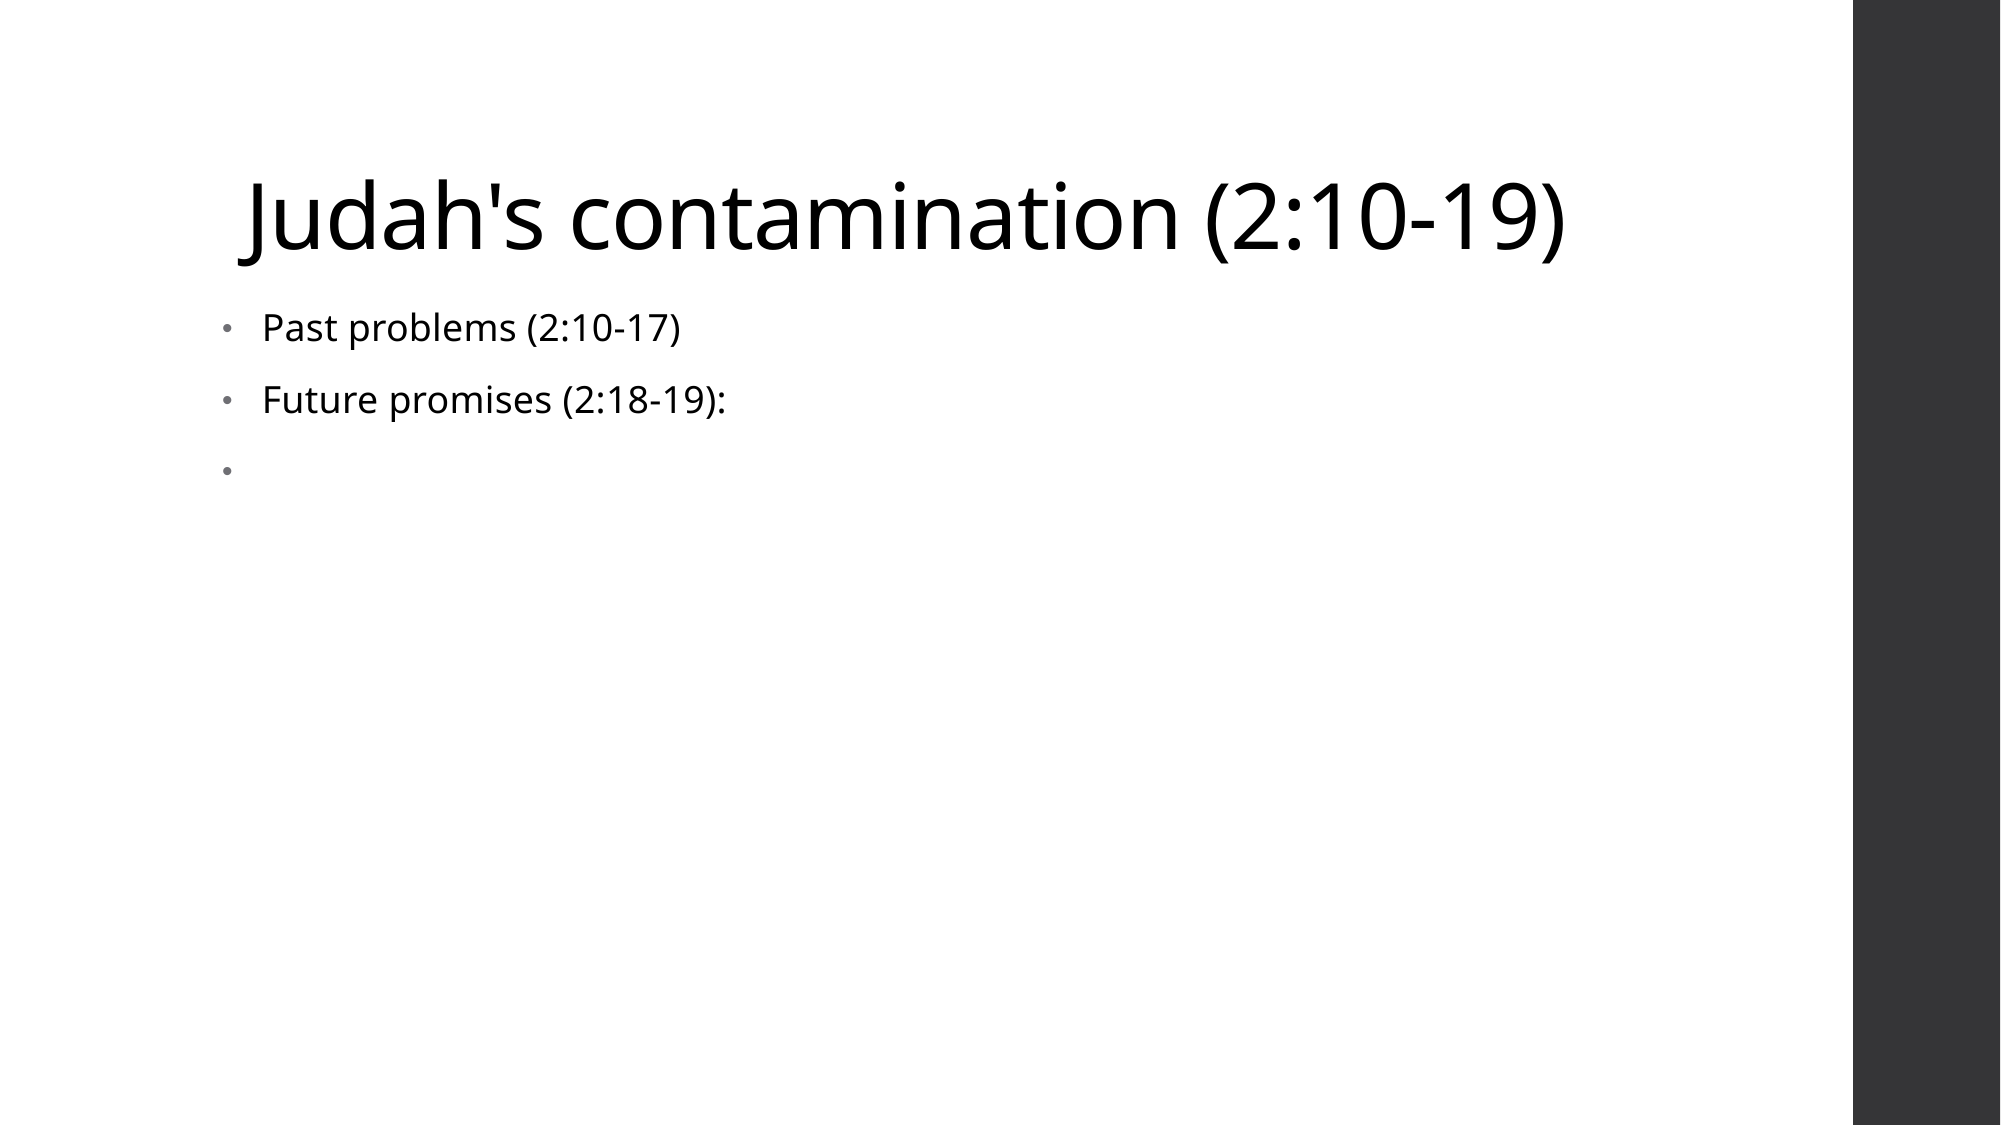

# Judah's contamination (2:10-19)
 Past problems (2:10-17)
 Future promises (2:18-19):